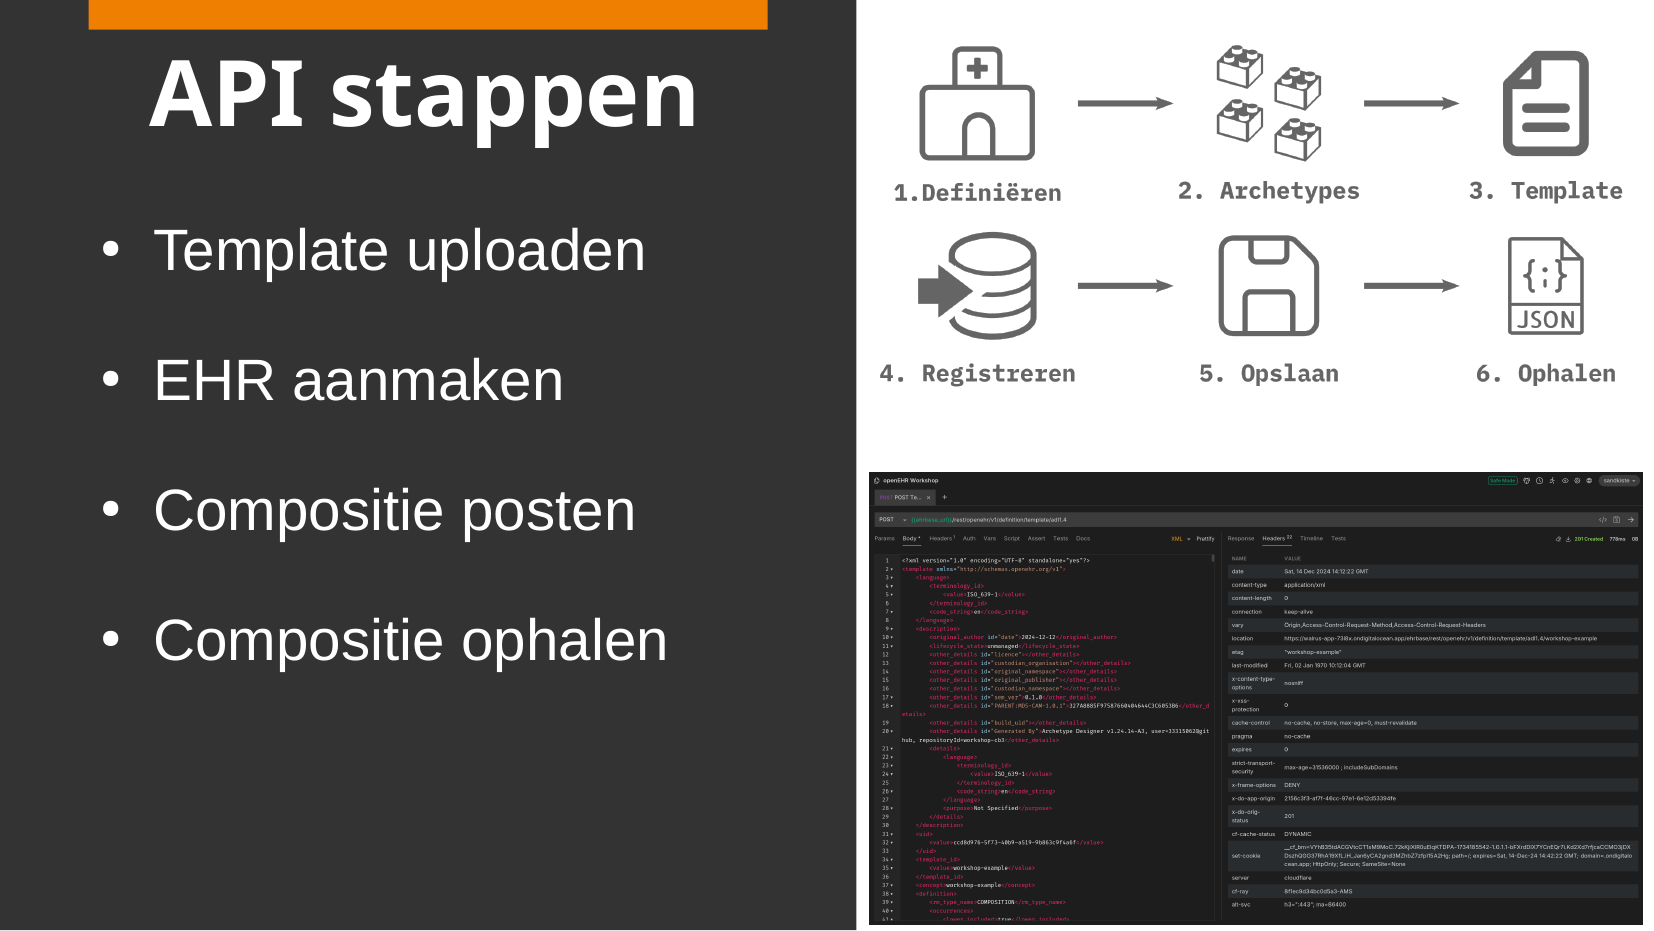

API stappen
#
Template uploaden
EHR aanmaken
Compositie posten
Compositie ophalen